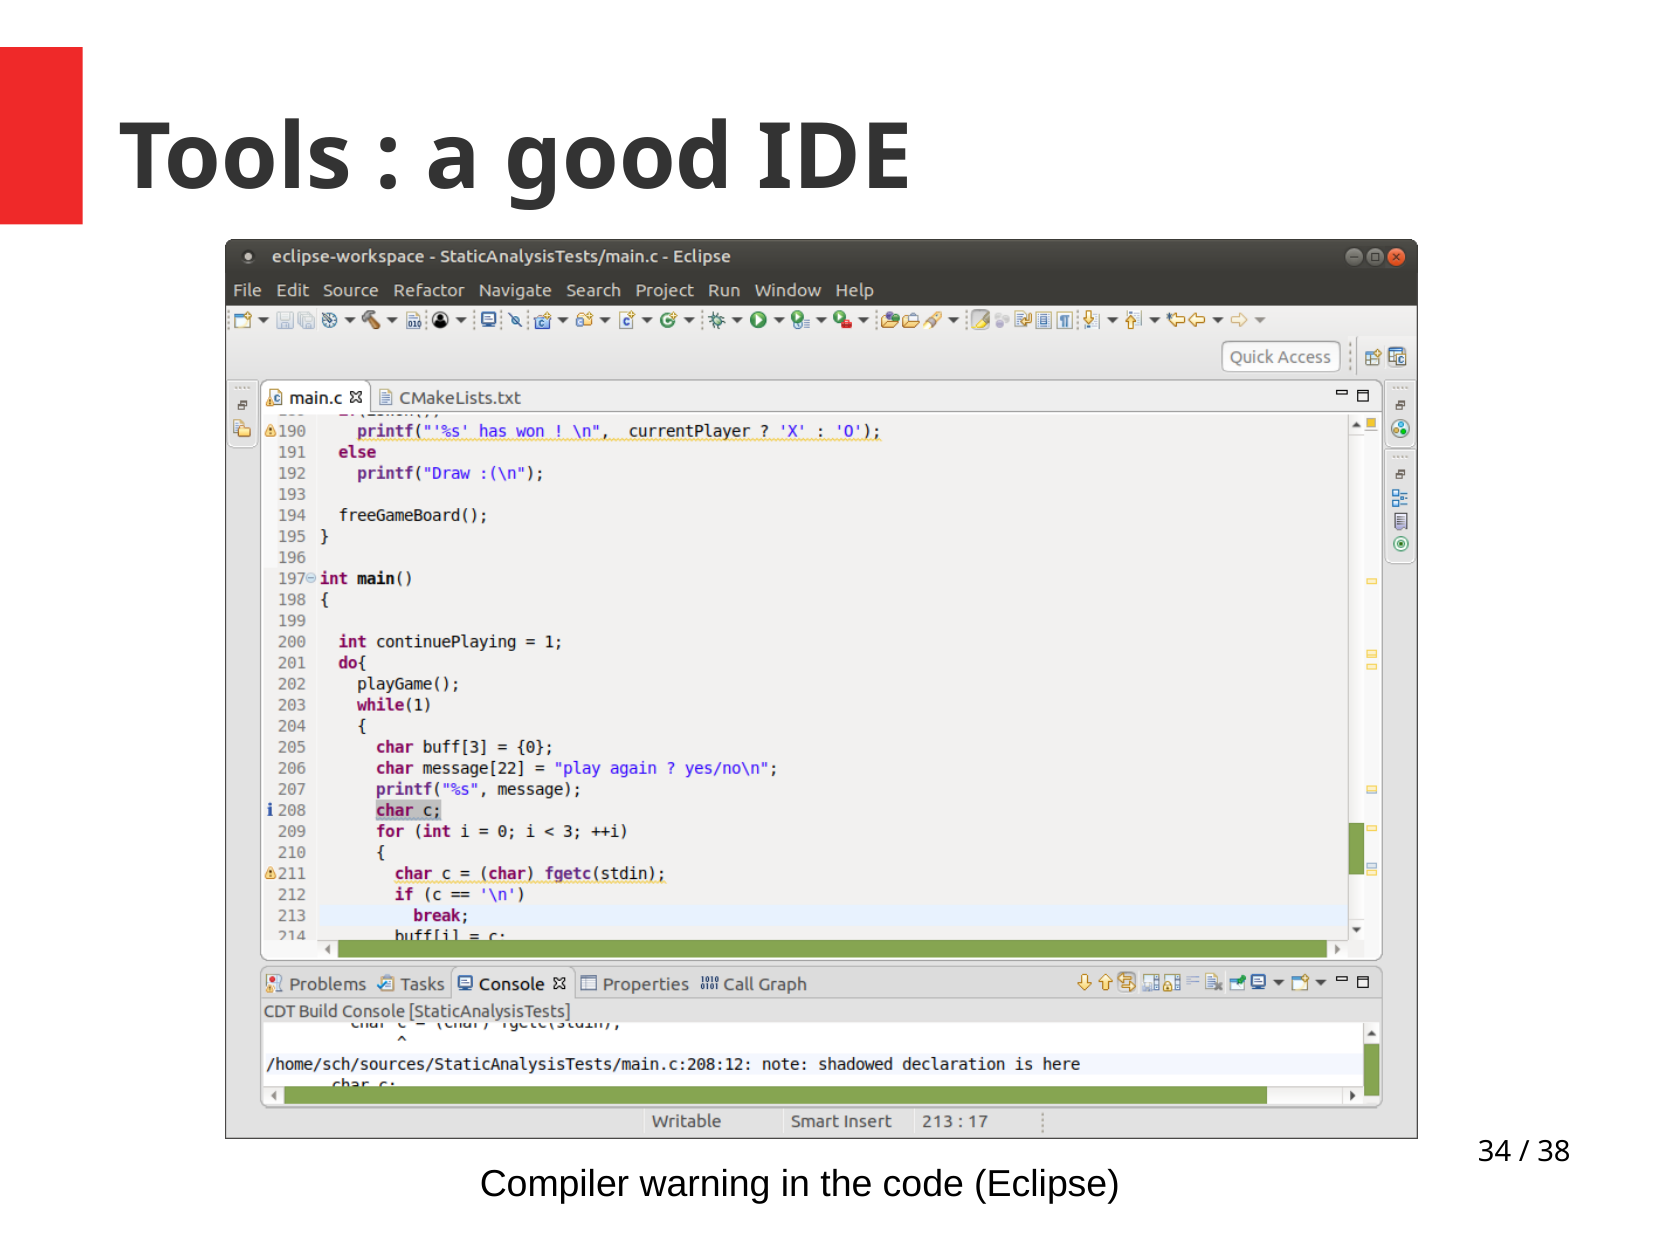

# Tools : a good IDE
34
Compiler warning in the code (Eclipse)